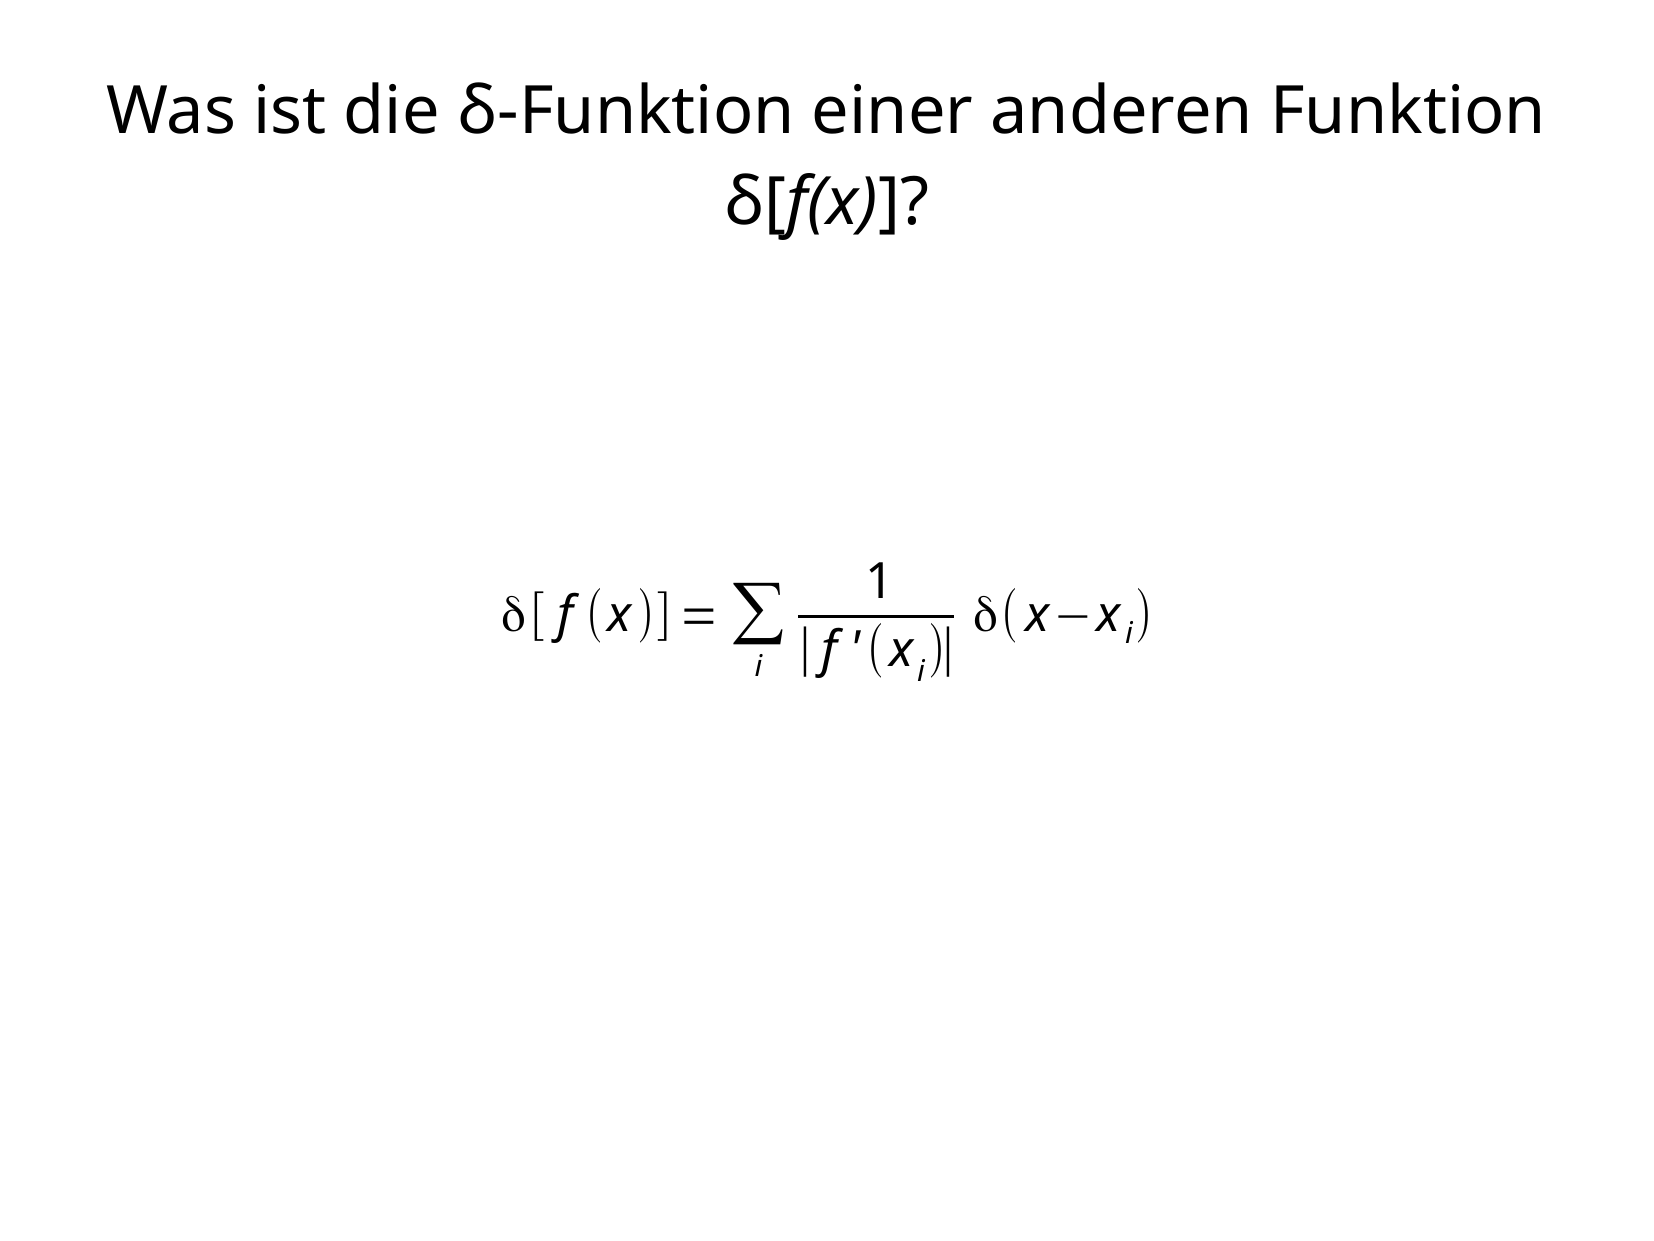

# Was ist die δ-Funktion einer anderen Funktion δ[f(x)]?